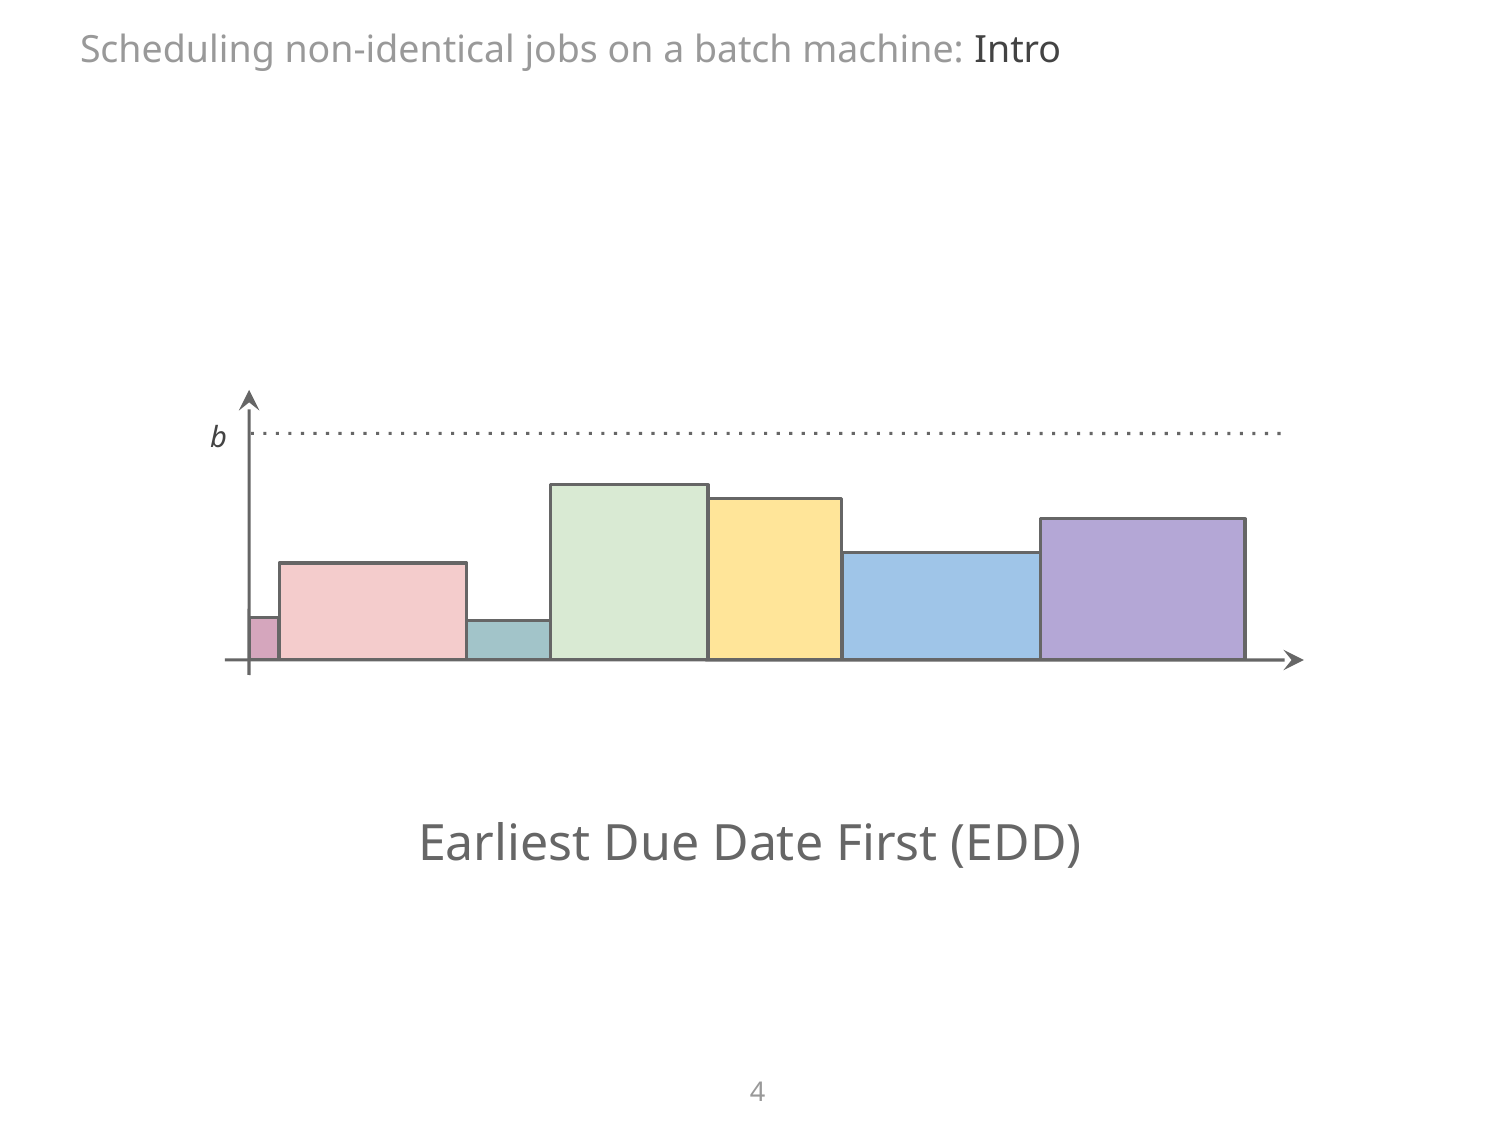

# Scheduling non-identical jobs on a batch machine: Intro
b
Earliest Due Date First (EDD)